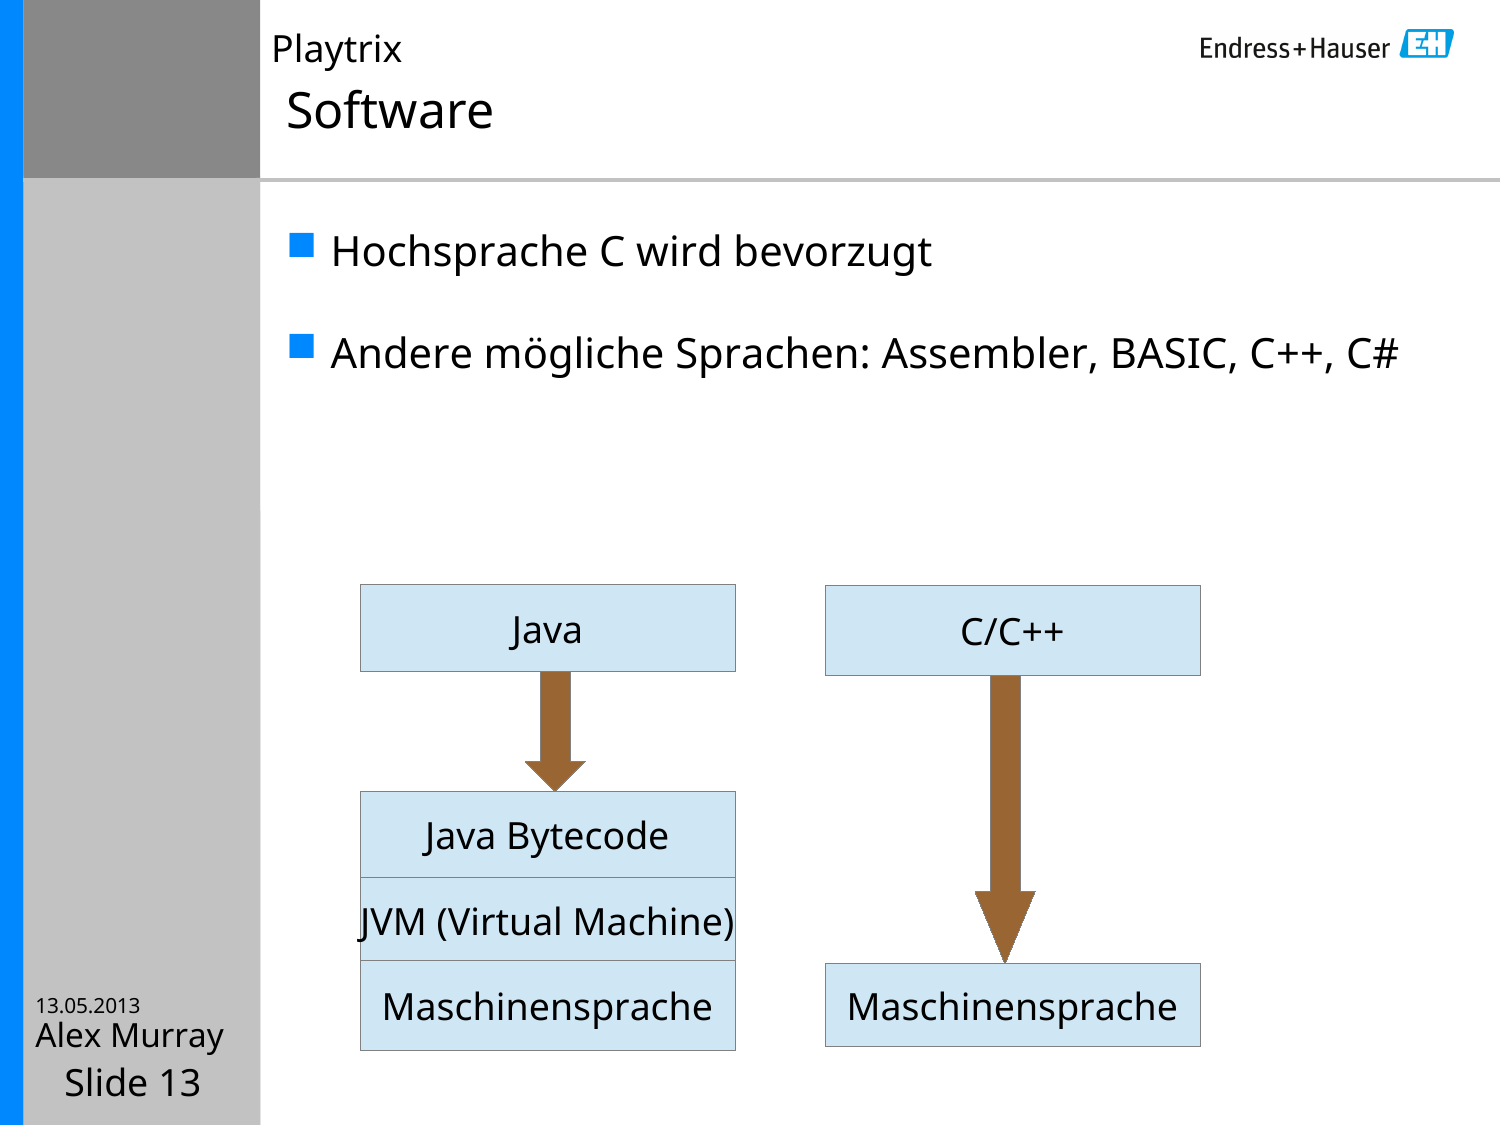

Playtrix
# Software
Hochsprache C wird bevorzugt
Andere mögliche Sprachen: Assembler, BASIC, C++, C#
Java
C/C++
Java Bytecode
JVM (Virtual Machine)
Maschinensprache
Maschinensprache
Alex Murray
13